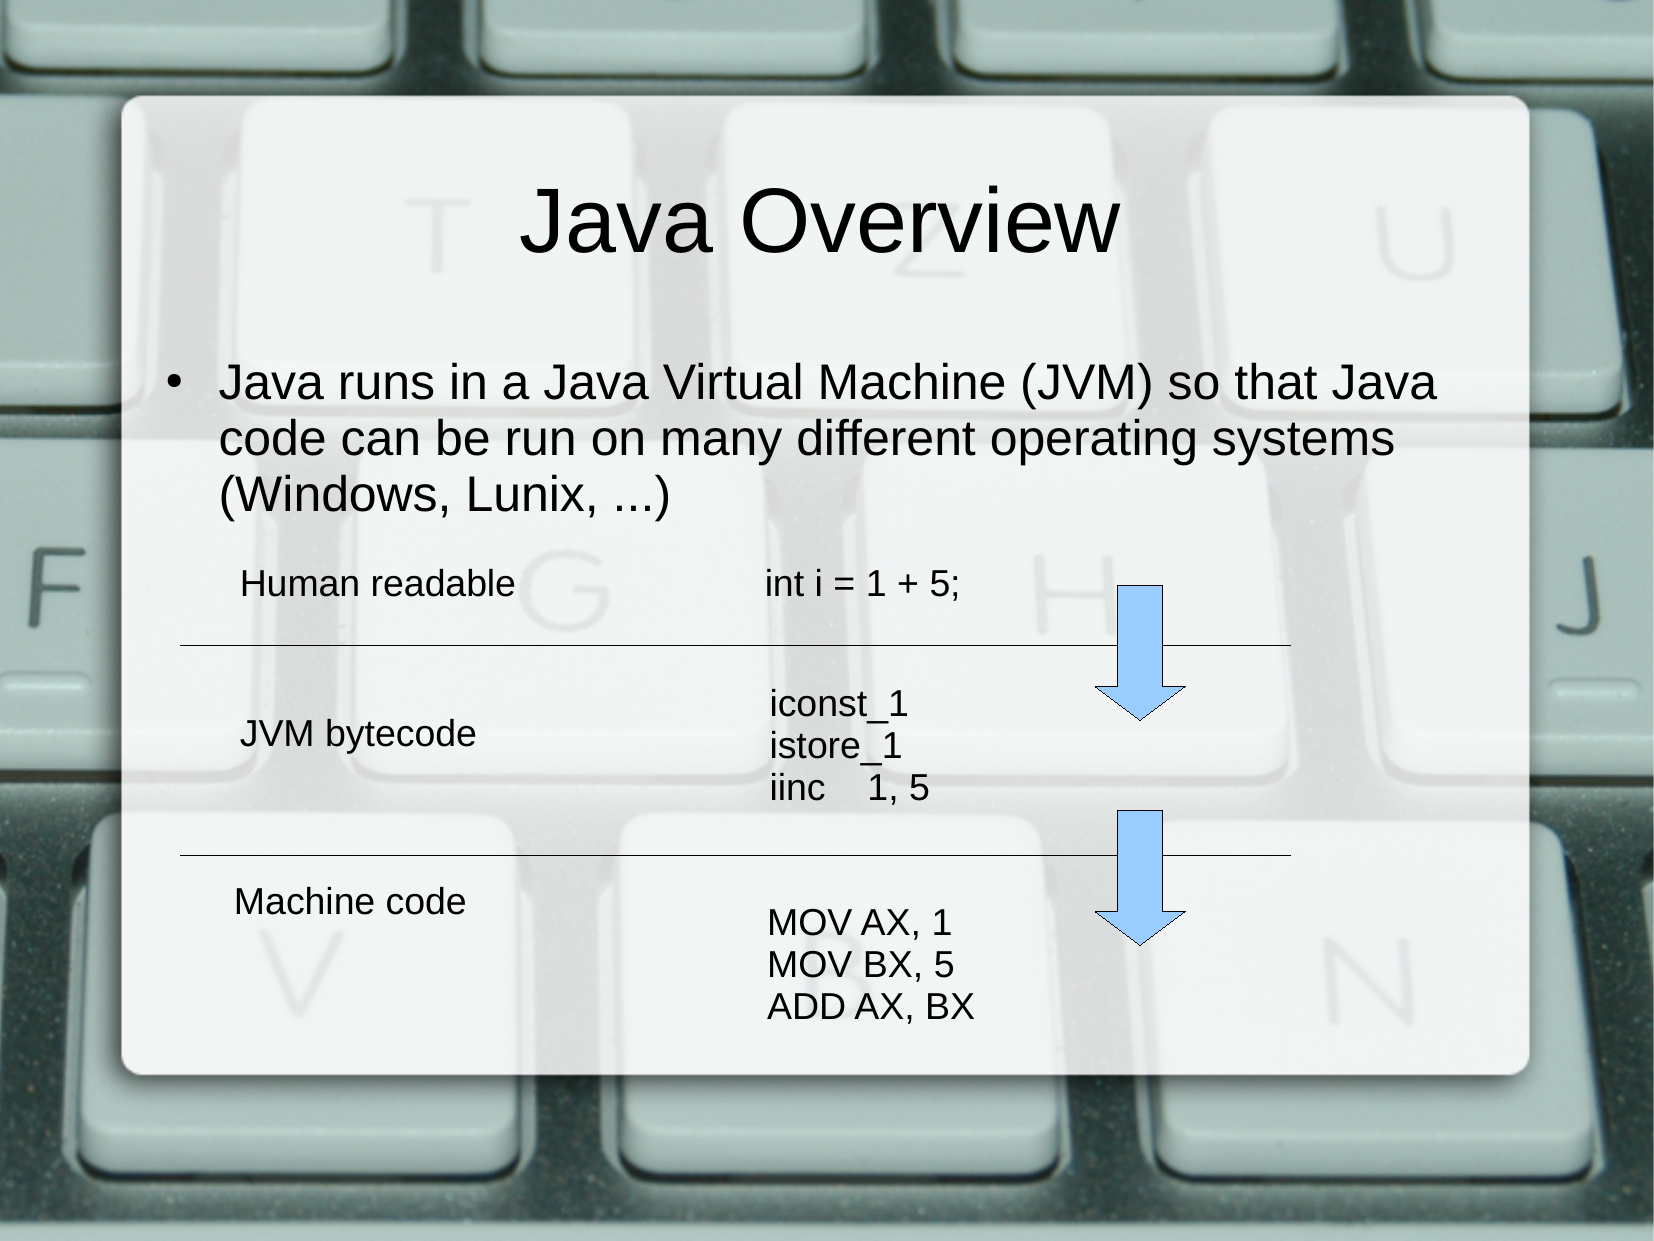

# Java Overview
Java runs in a Java Virtual Machine (JVM) so that Java code can be run on many different operating systems (Windows, Lunix, ...)
Human readable
int i = 1 + 5;
iconst_1
istore_1
iinc 1, 5
JVM bytecode
Machine code
MOV AX, 1
MOV BX, 5
ADD AX, BX